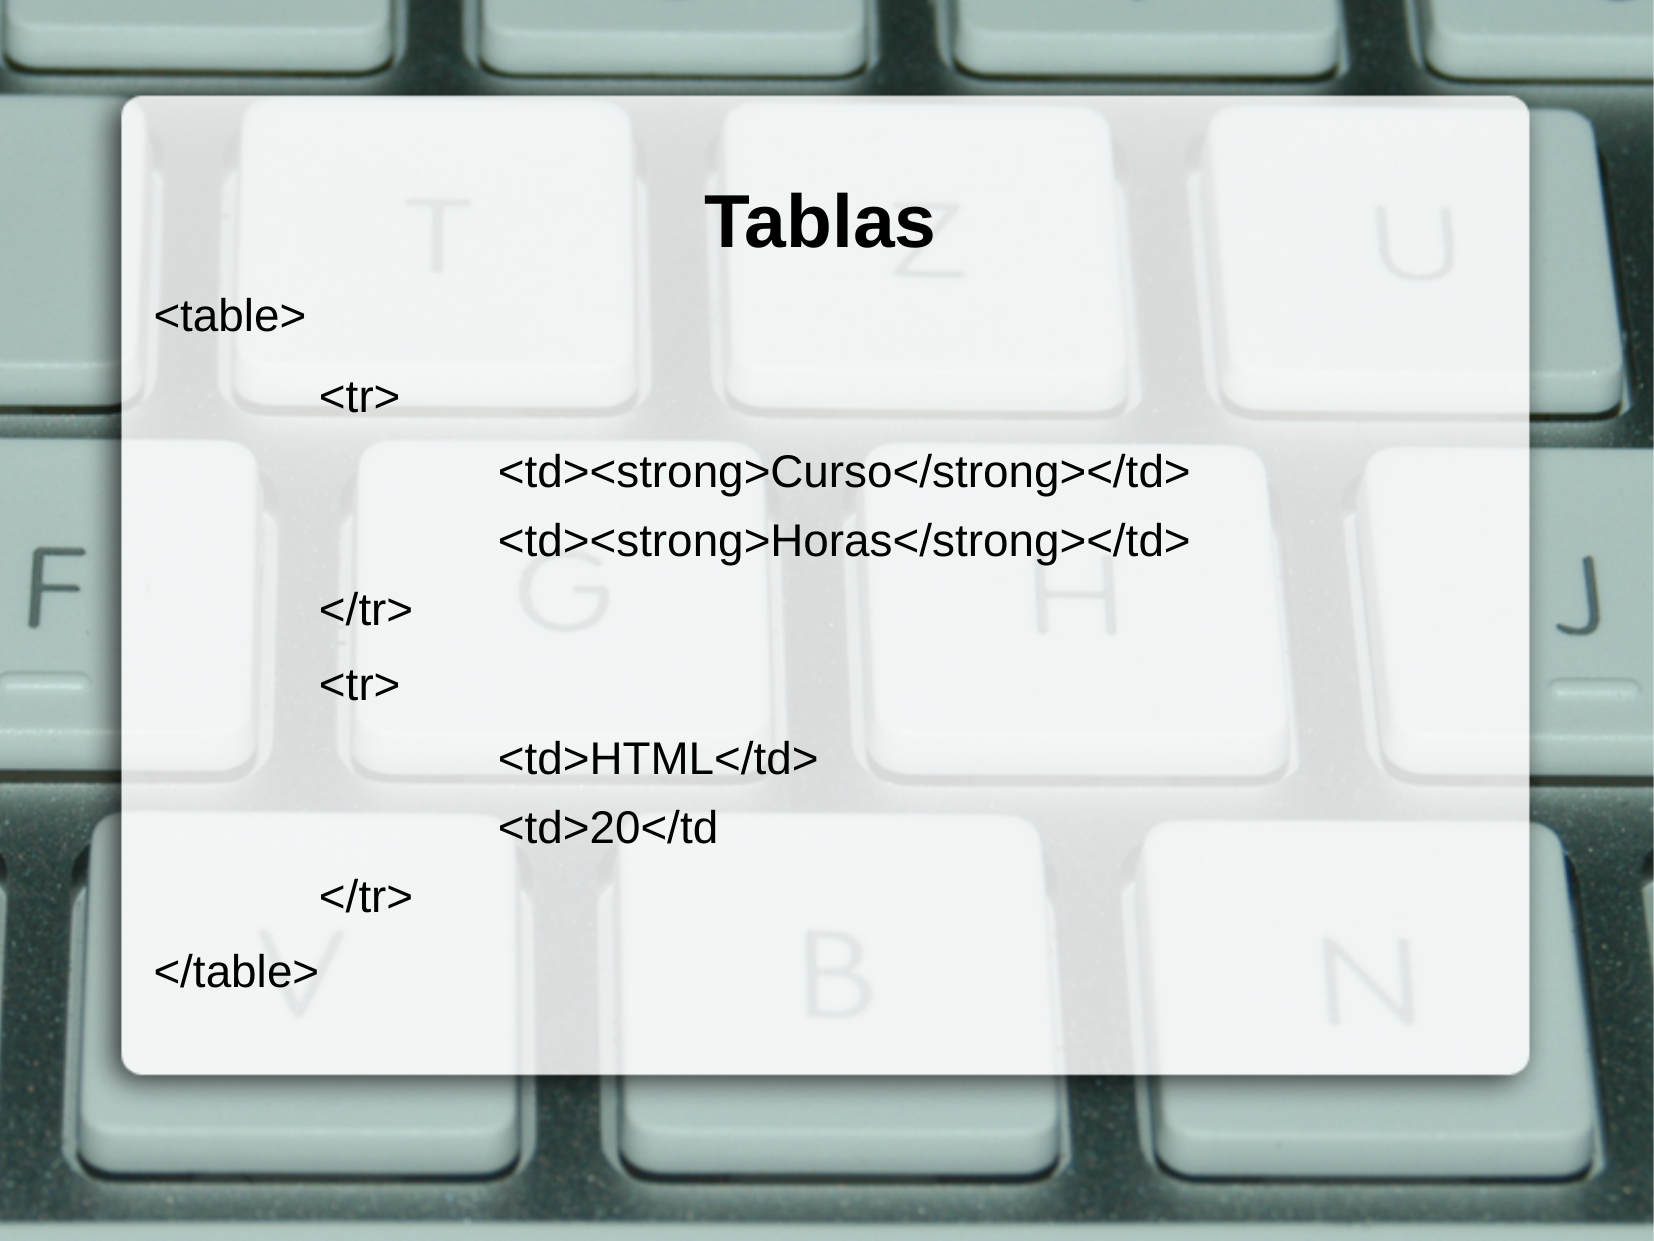

# Tablas
<table>
<tr>
 <td><strong>Curso</strong></td>
 <td><strong>Horas</strong></td>
</tr>
<tr>
 <td>HTML</td>
 <td>20</td
</tr>
</table>